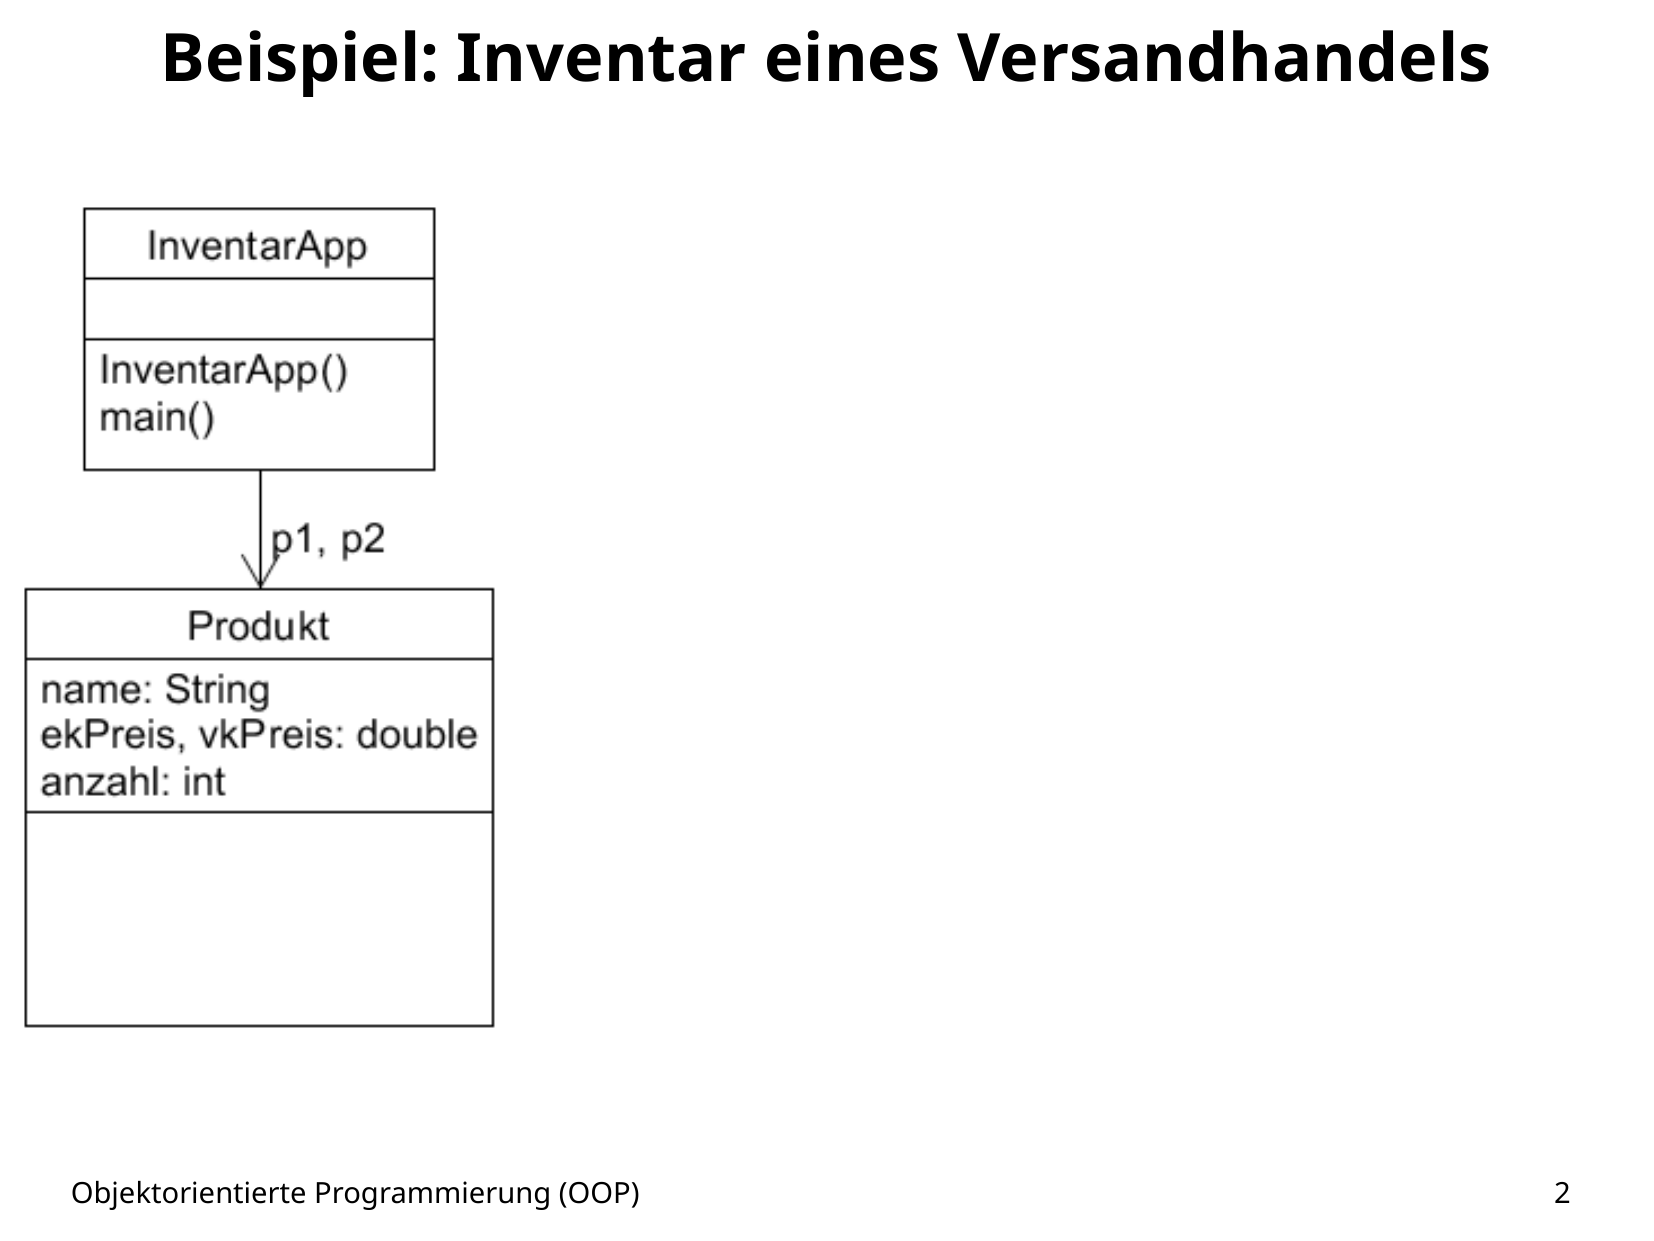

# Beispiel: Inventar eines Versandhandels
Objektorientierte Programmierung (OOP)
2